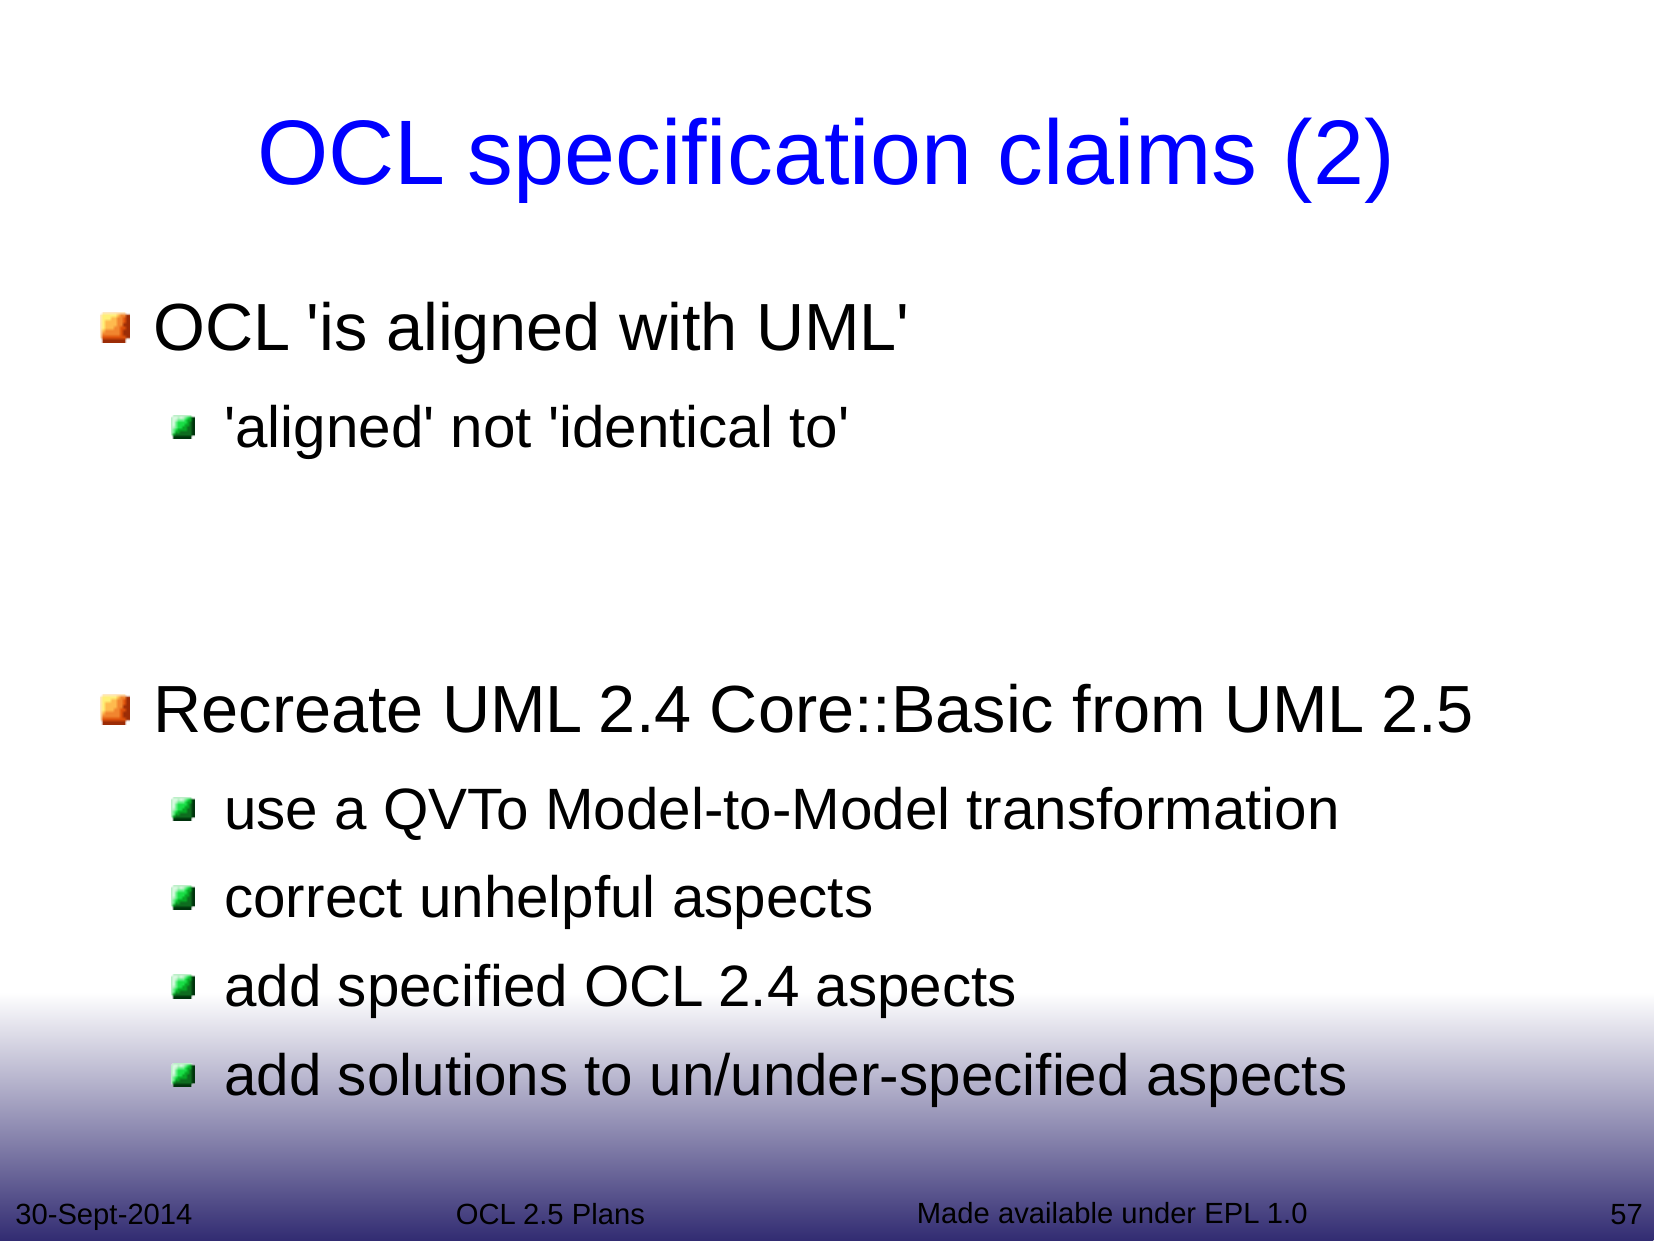

# OCL specification claims (2)
OCL 'is aligned with UML'
'aligned' not 'identical to'
Recreate UML 2.4 Core::Basic from UML 2.5
use a QVTo Model-to-Model transformation
correct unhelpful aspects
add specified OCL 2.4 aspects
add solutions to un/under-specified aspects
30-Sept-2014
OCL 2.5 Plans
57